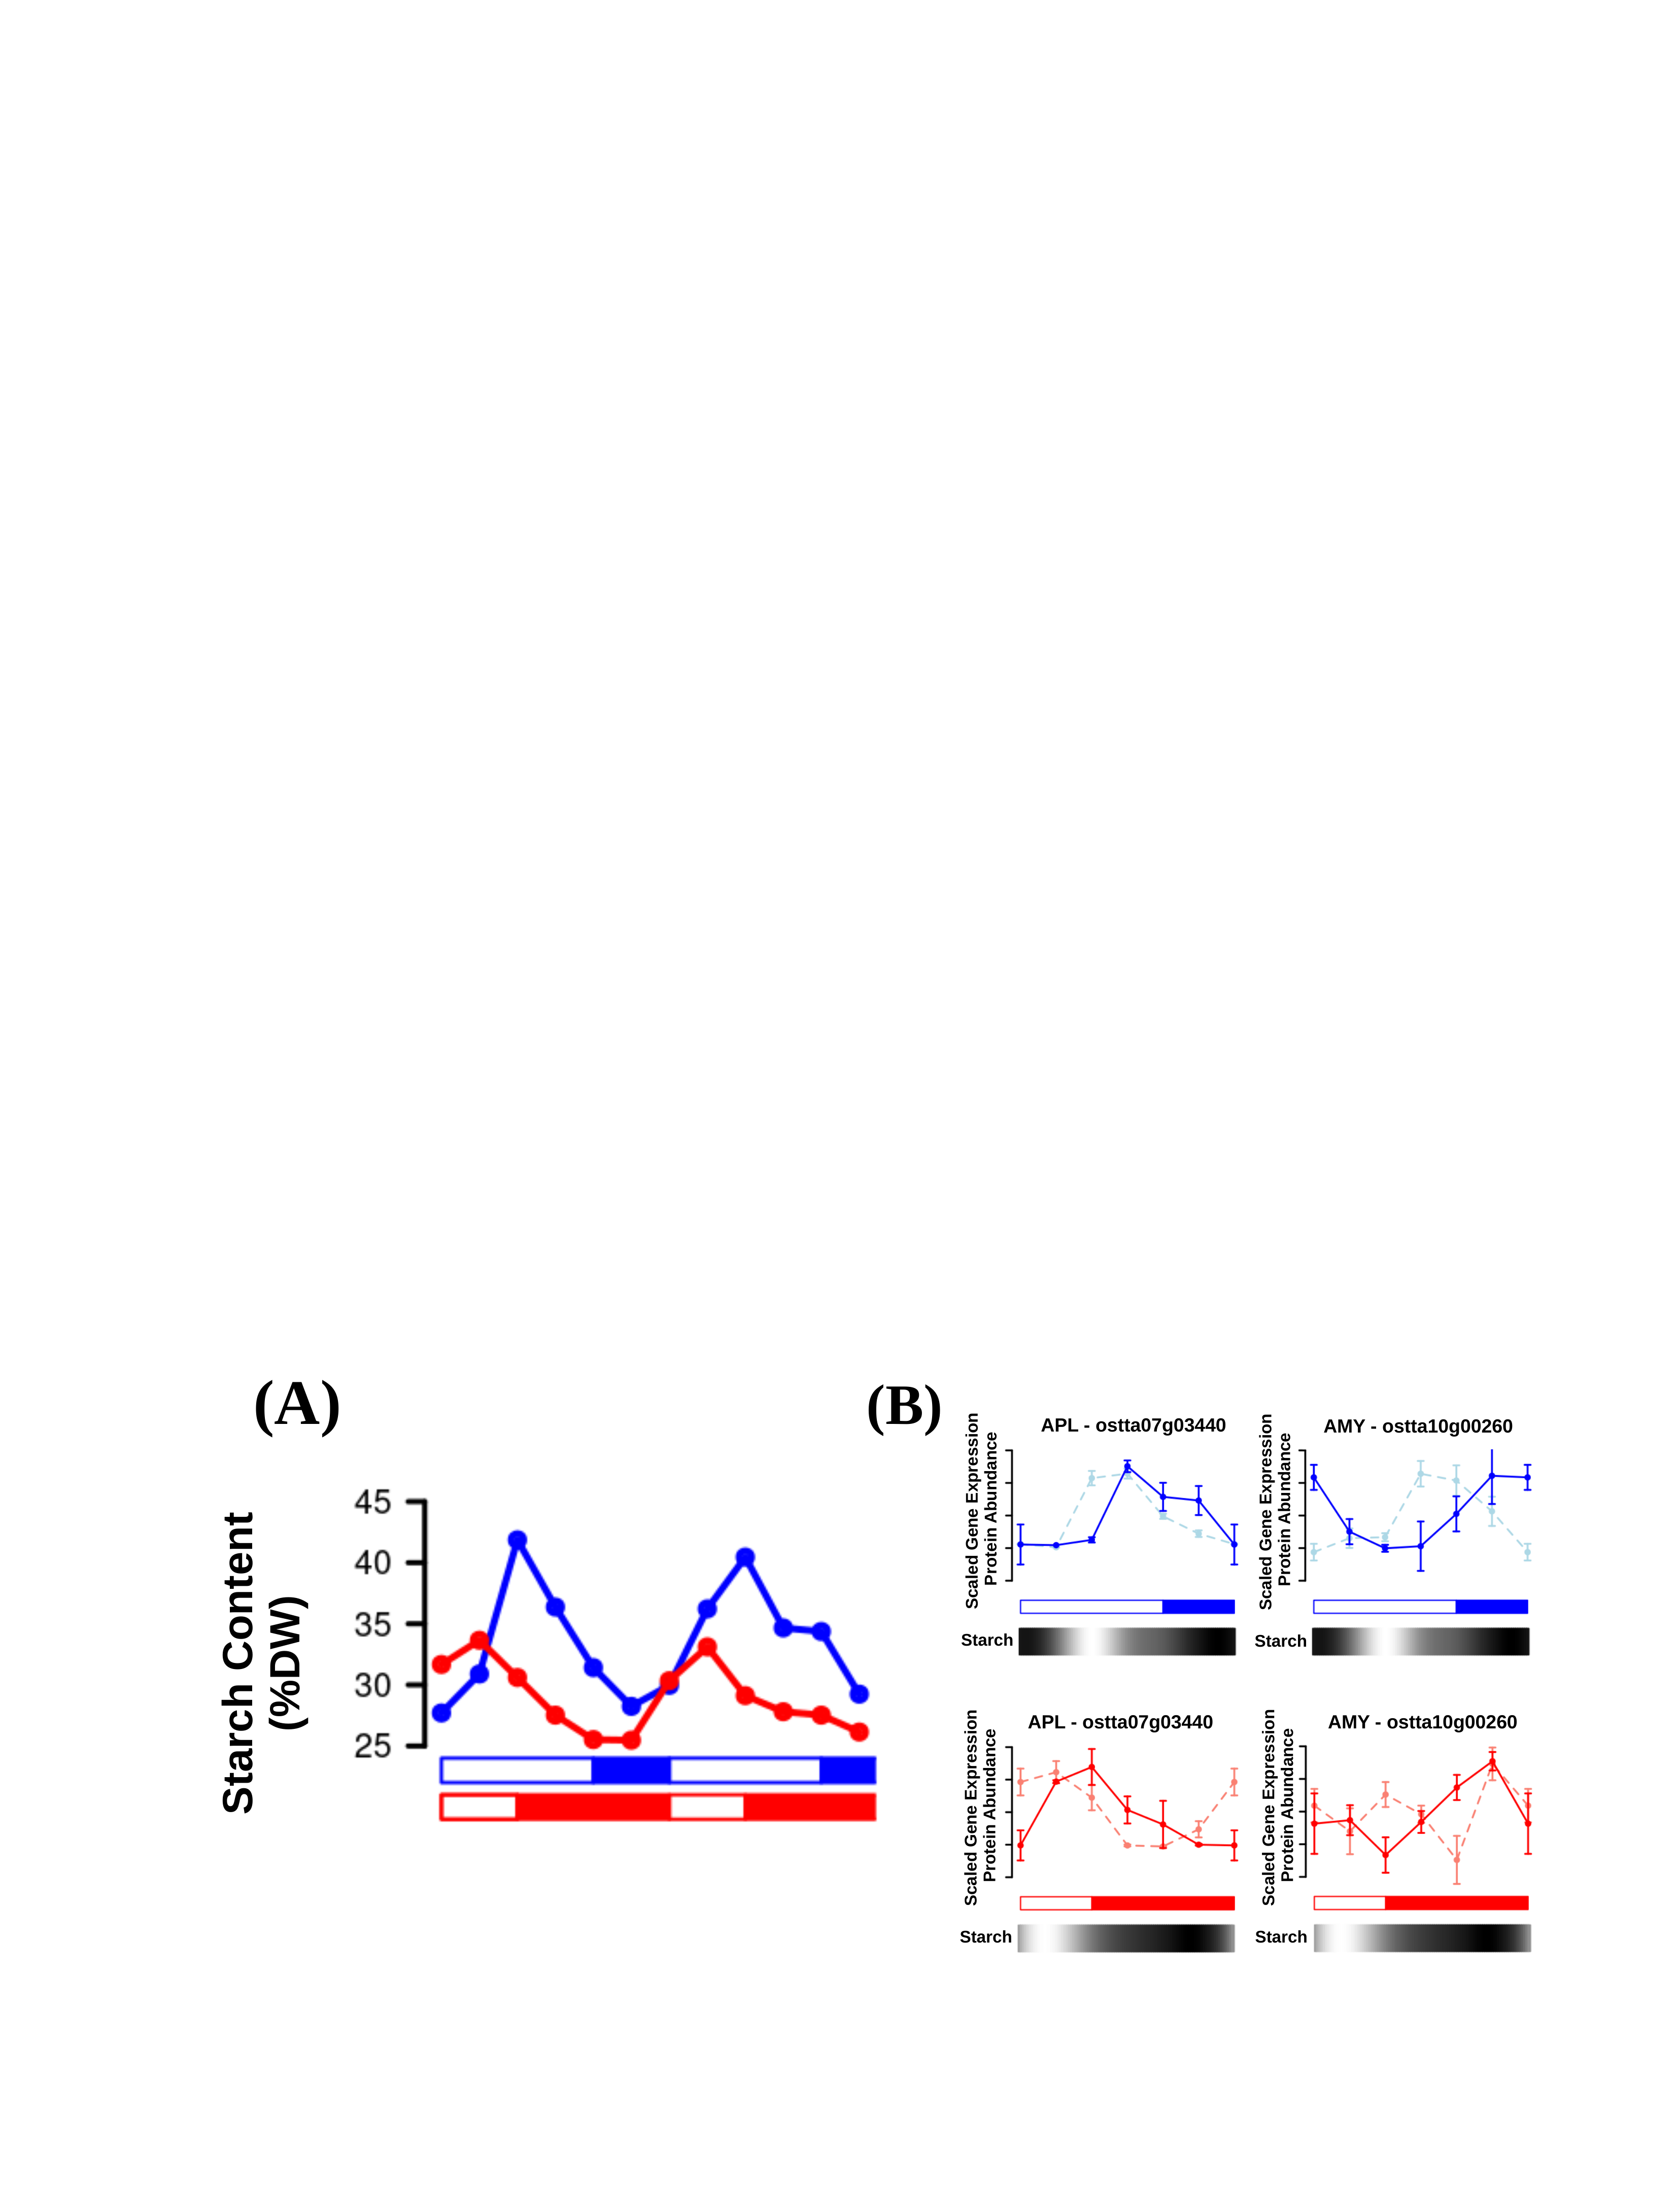

(A)
 (B)
APL - ostta07g03440
AMY - ostta10g00260
Scaled Gene Expression
Protein Abundance
Scaled Gene Expression
Protein Abundance
Starch Content (%DW)
Starch
Starch
AMY - ostta10g00260
APL - ostta07g03440
Scaled Gene Expression
Protein Abundance
Scaled Gene Expression
Protein Abundance
Starch
Starch